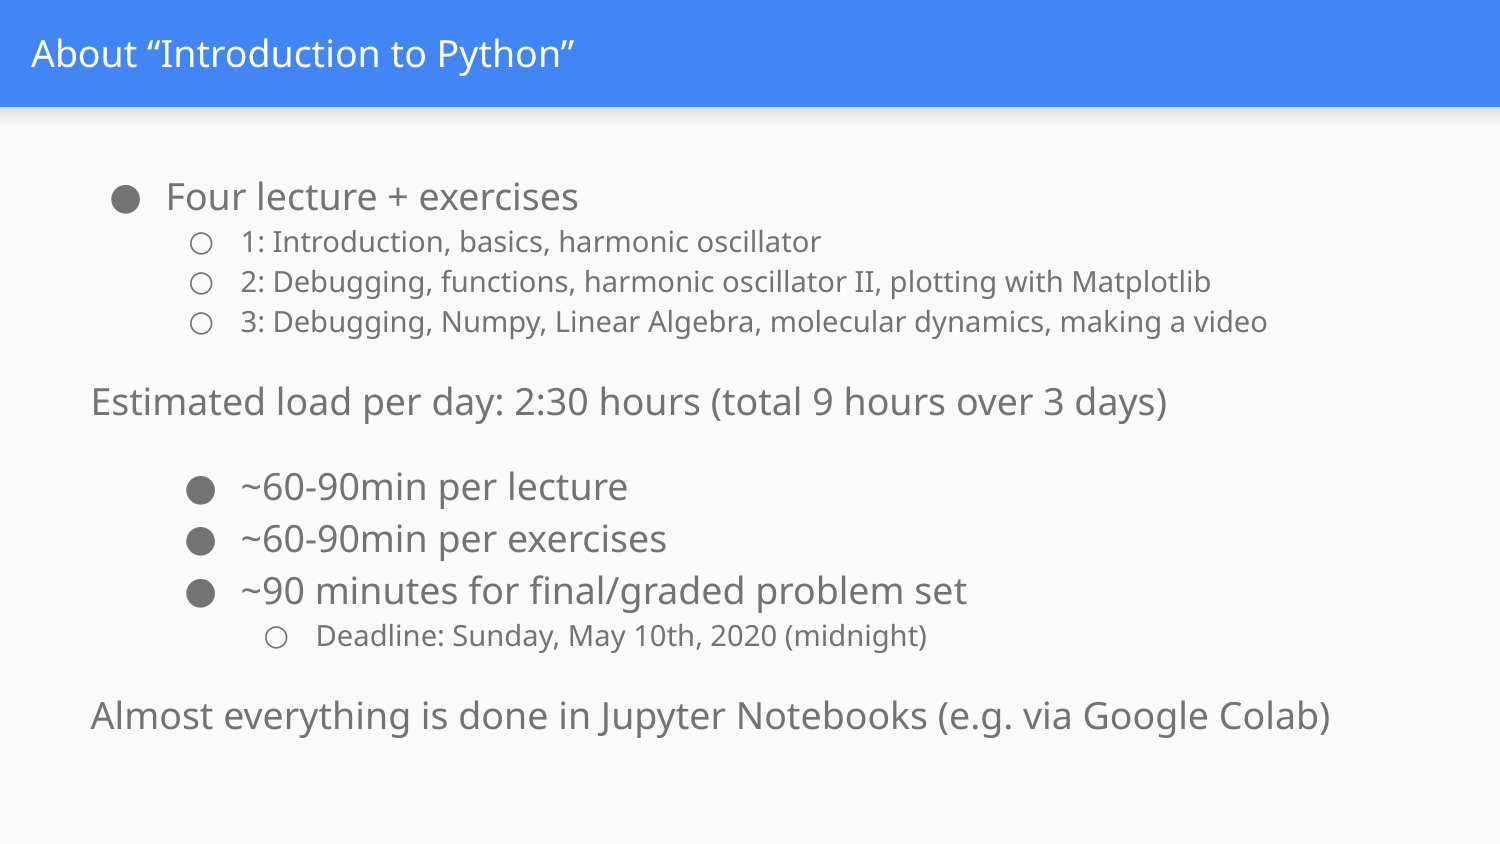

# About “Introduction to Python”
Four lecture + exercises
1: Introduction, basics, harmonic oscillator
2: Debugging, functions, harmonic oscillator II, plotting with Matplotlib
3: Debugging, Numpy, Linear Algebra, molecular dynamics, making a video
Estimated load per day: 2:30 hours (total 9 hours over 3 days)
~60-90min per lecture
~60-90min per exercises
~90 minutes for final/graded problem set
Deadline: Sunday, May 10th, 2020 (midnight)
Almost everything is done in Jupyter Notebooks (e.g. via Google Colab)